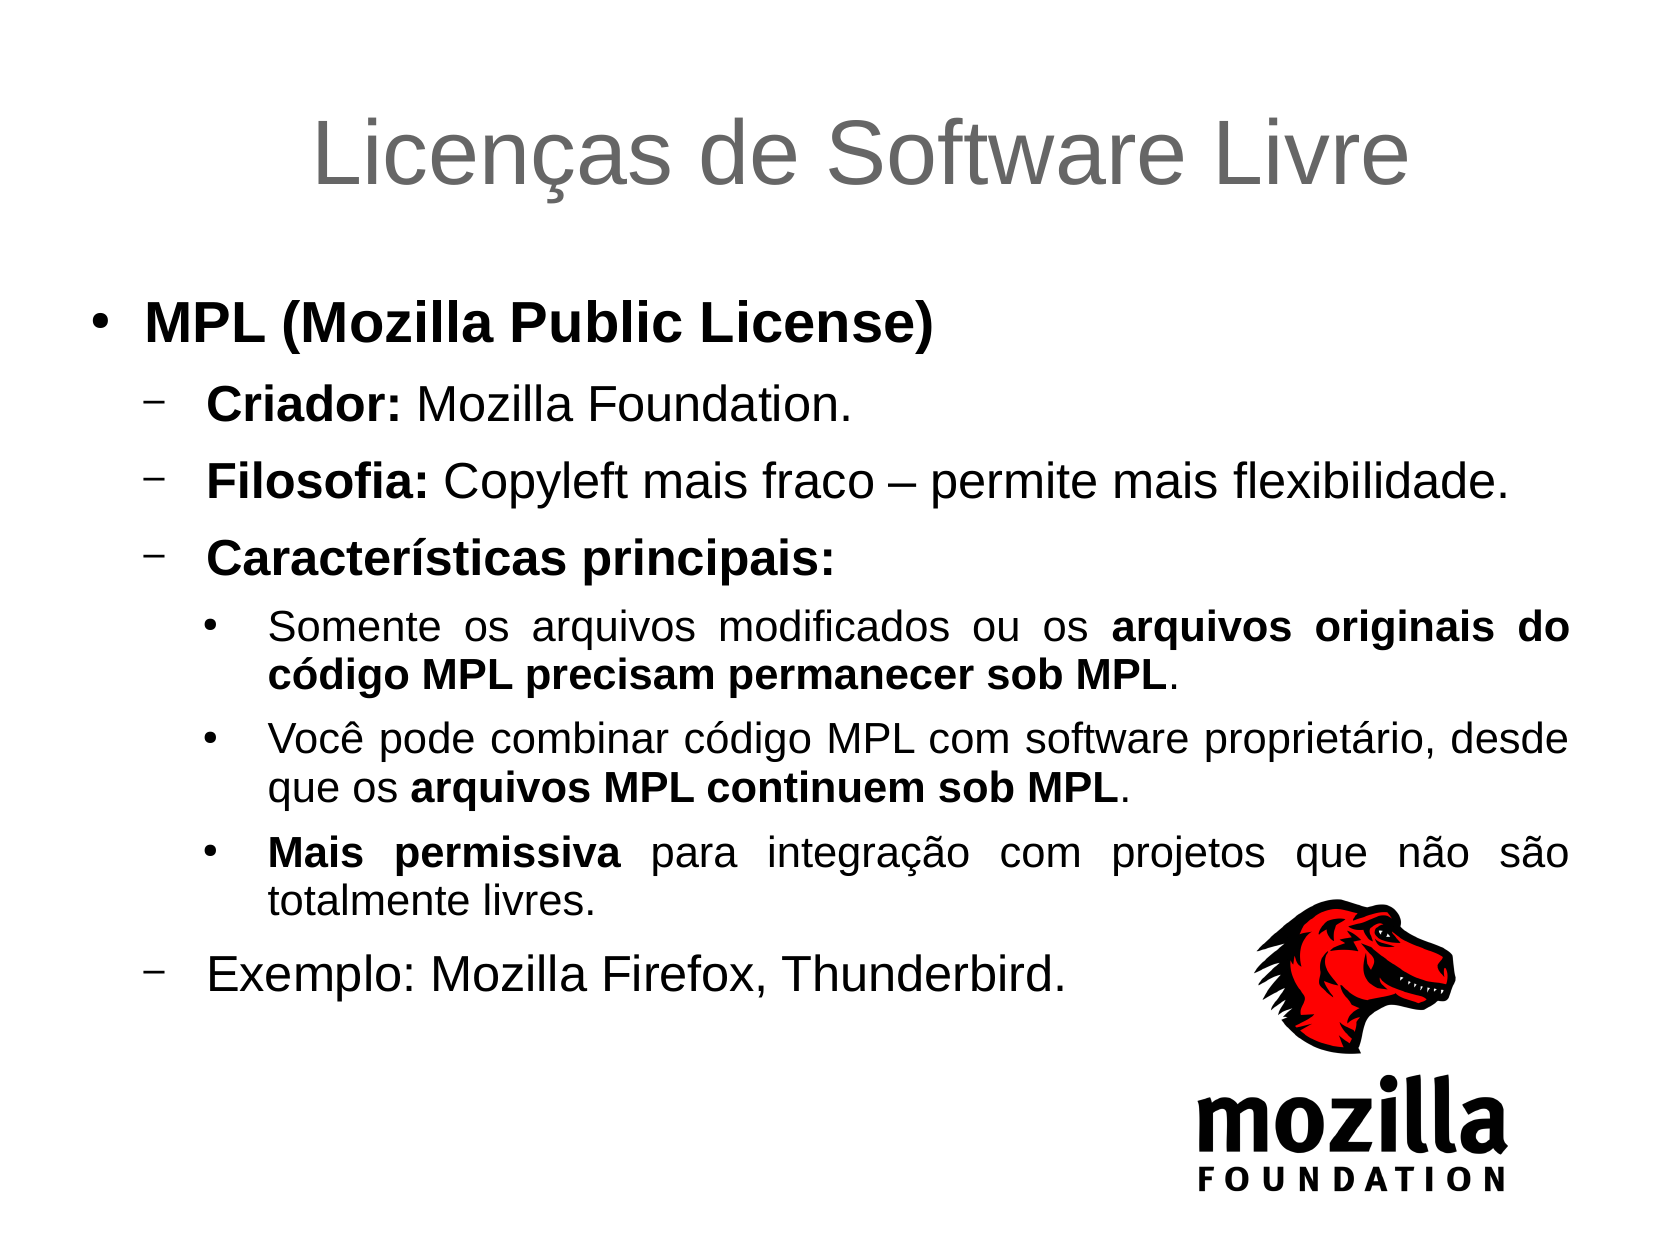

# Licenças de Software Livre
MPL (Mozilla Public License)
Criador: Mozilla Foundation.
Filosofia: Copyleft mais fraco – permite mais flexibilidade.
Características principais:
Somente os arquivos modificados ou os arquivos originais do código MPL precisam permanecer sob MPL.
Você pode combinar código MPL com software proprietário, desde que os arquivos MPL continuem sob MPL.
Mais permissiva para integração com projetos que não são totalmente livres.
Exemplo: Mozilla Firefox, Thunderbird.